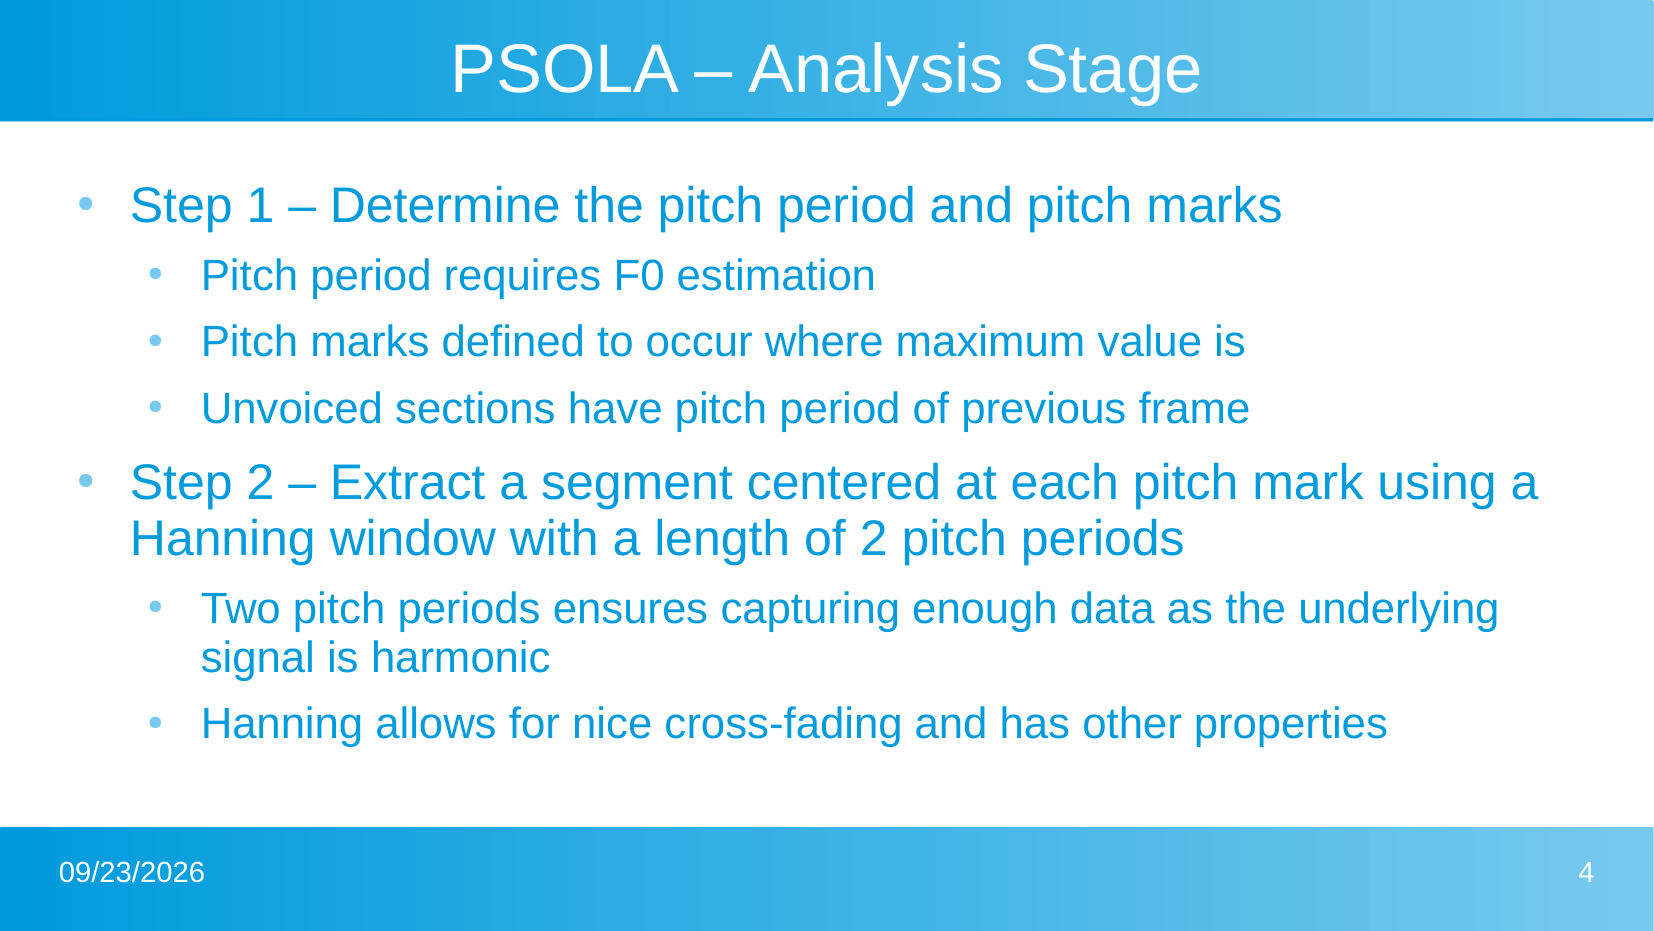

# PSOLA – Analysis Stage
Step 1 – Determine the pitch period and pitch marks
Pitch period requires F0 estimation
Pitch marks defined to occur where maximum value is
Unvoiced sections have pitch period of previous frame
Step 2 – Extract a segment centered at each pitch mark using a Hanning window with a length of 2 pitch periods
Two pitch periods ensures capturing enough data as the underlying signal is harmonic
Hanning allows for nice cross-fading and has other properties
4